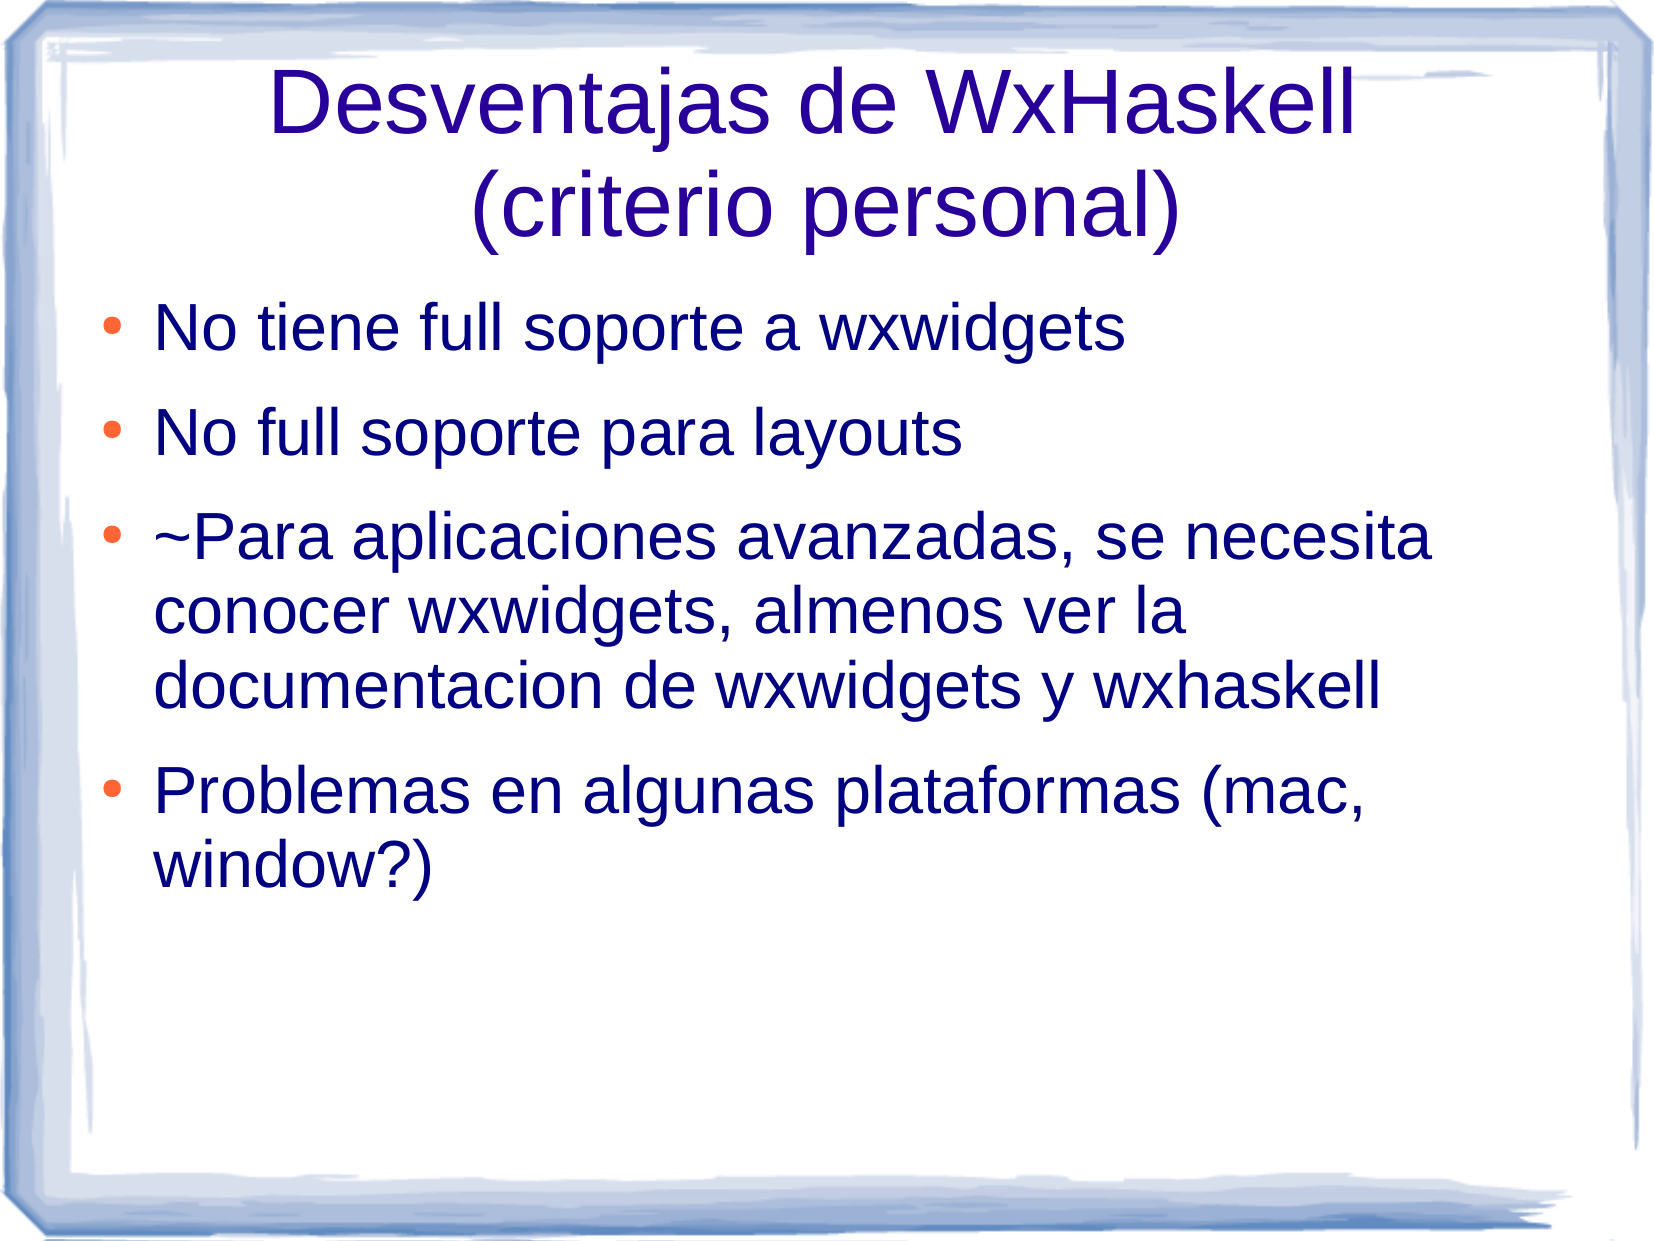

# Desventajas de WxHaskell (criterio personal)
No tiene full soporte a wxwidgets
No full soporte para layouts
~Para aplicaciones avanzadas, se necesita conocer wxwidgets, almenos ver la documentacion de wxwidgets y wxhaskell
Problemas en algunas plataformas (mac, window?)